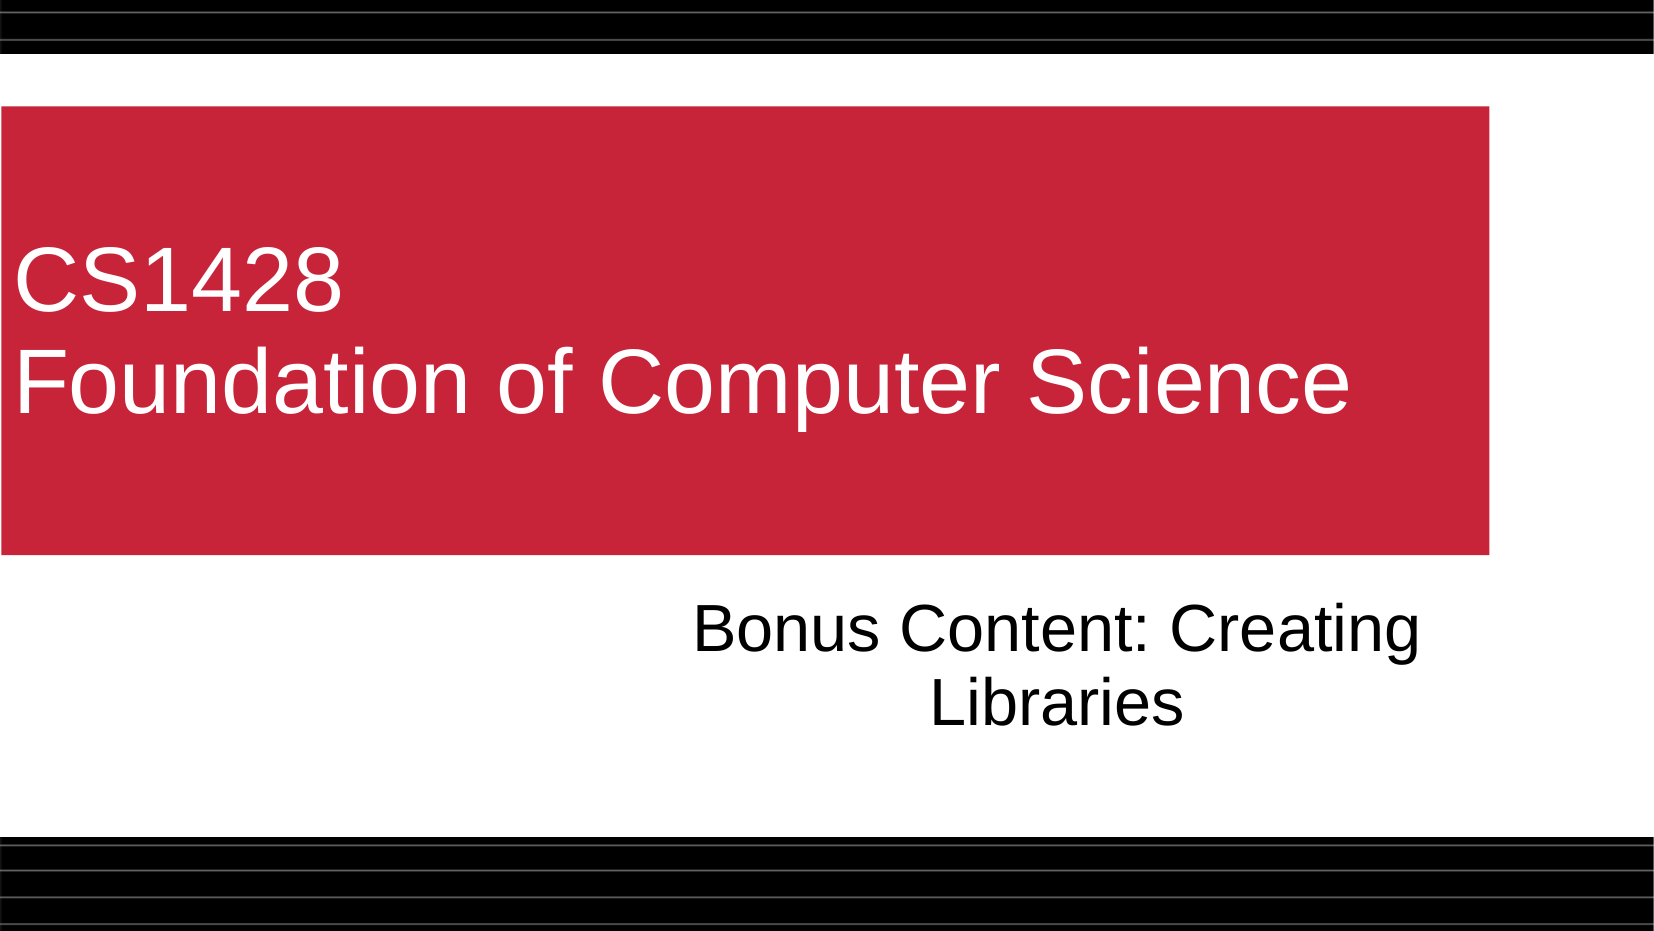

# CS1428 Foundation of Computer Science
Bonus Content: Creating Libraries